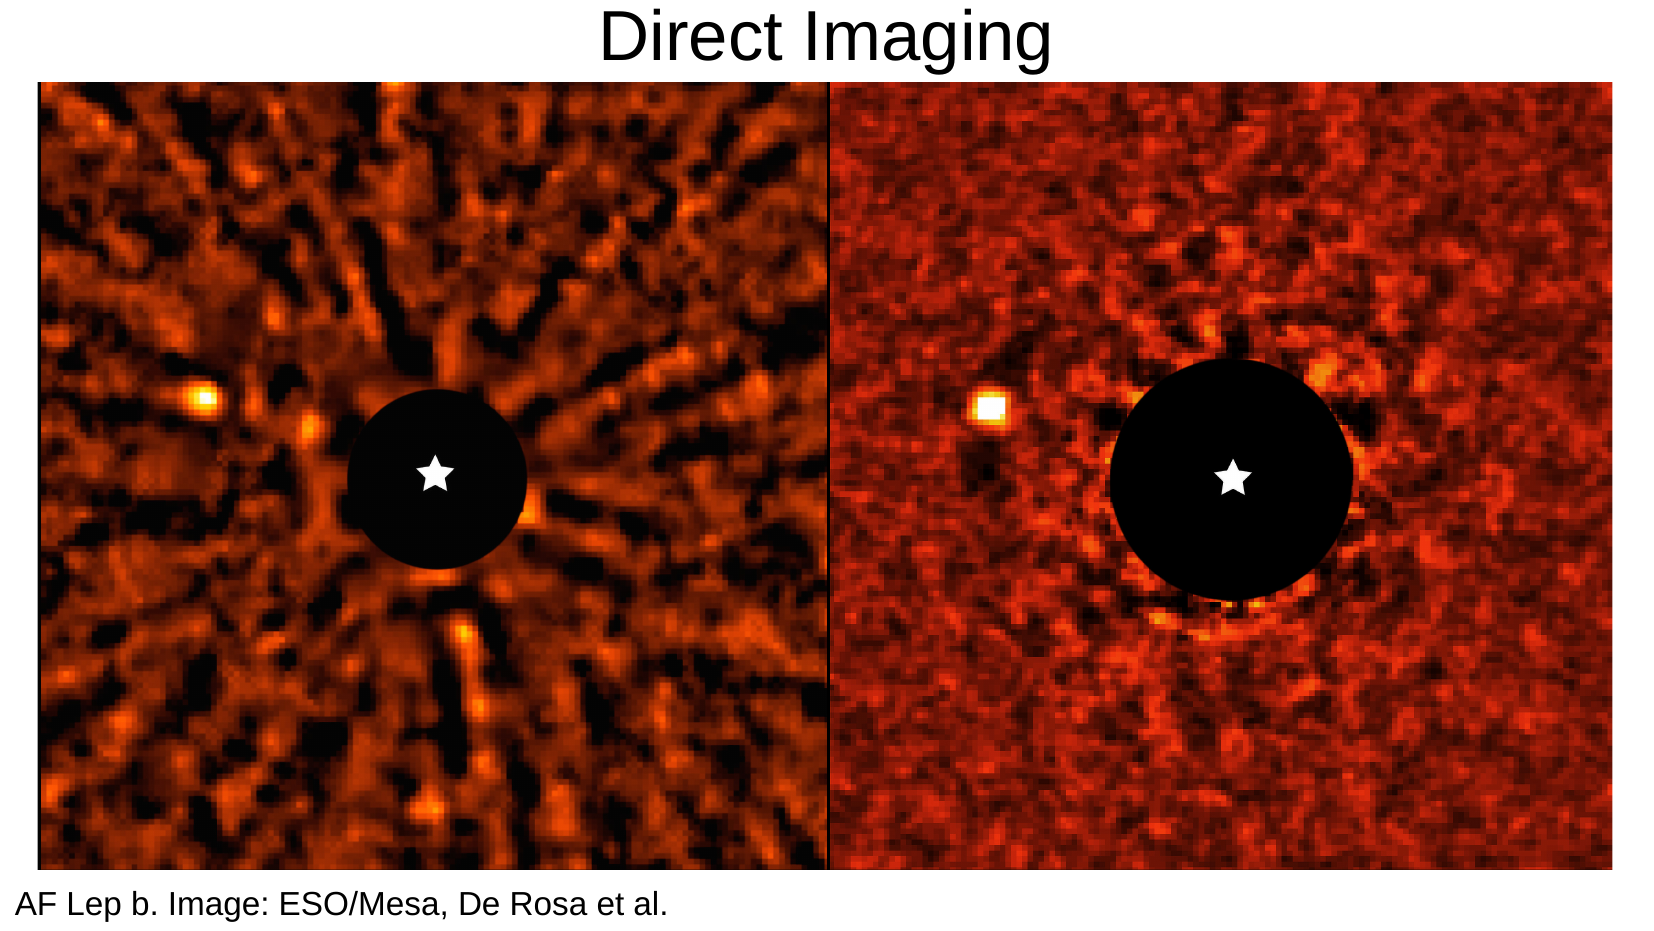

# Direct Imaging
AF Lep b. Image: ESO/Mesa, De Rosa et al.